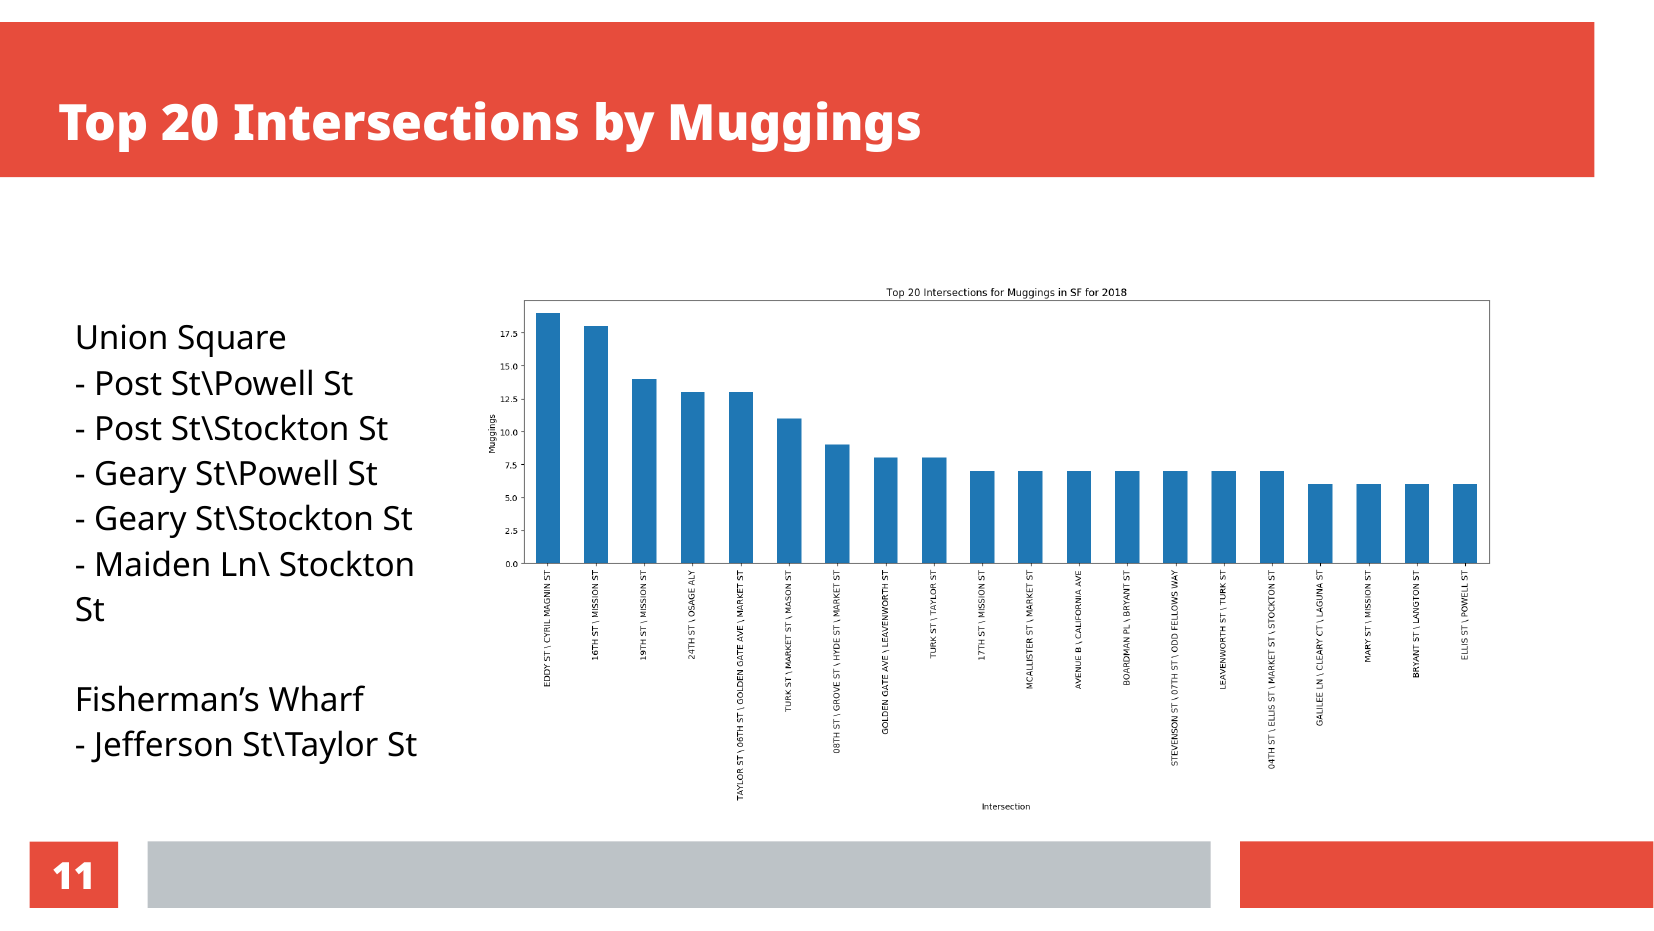

# Top 20 Intersections by Muggings
Union Square
- Post St\Powell St
- Post St\Stockton St
- Geary St\Powell St
- Geary St\Stockton St
- Maiden Ln\ Stockton St
Fisherman’s Wharf
- Jefferson St\Taylor St
11